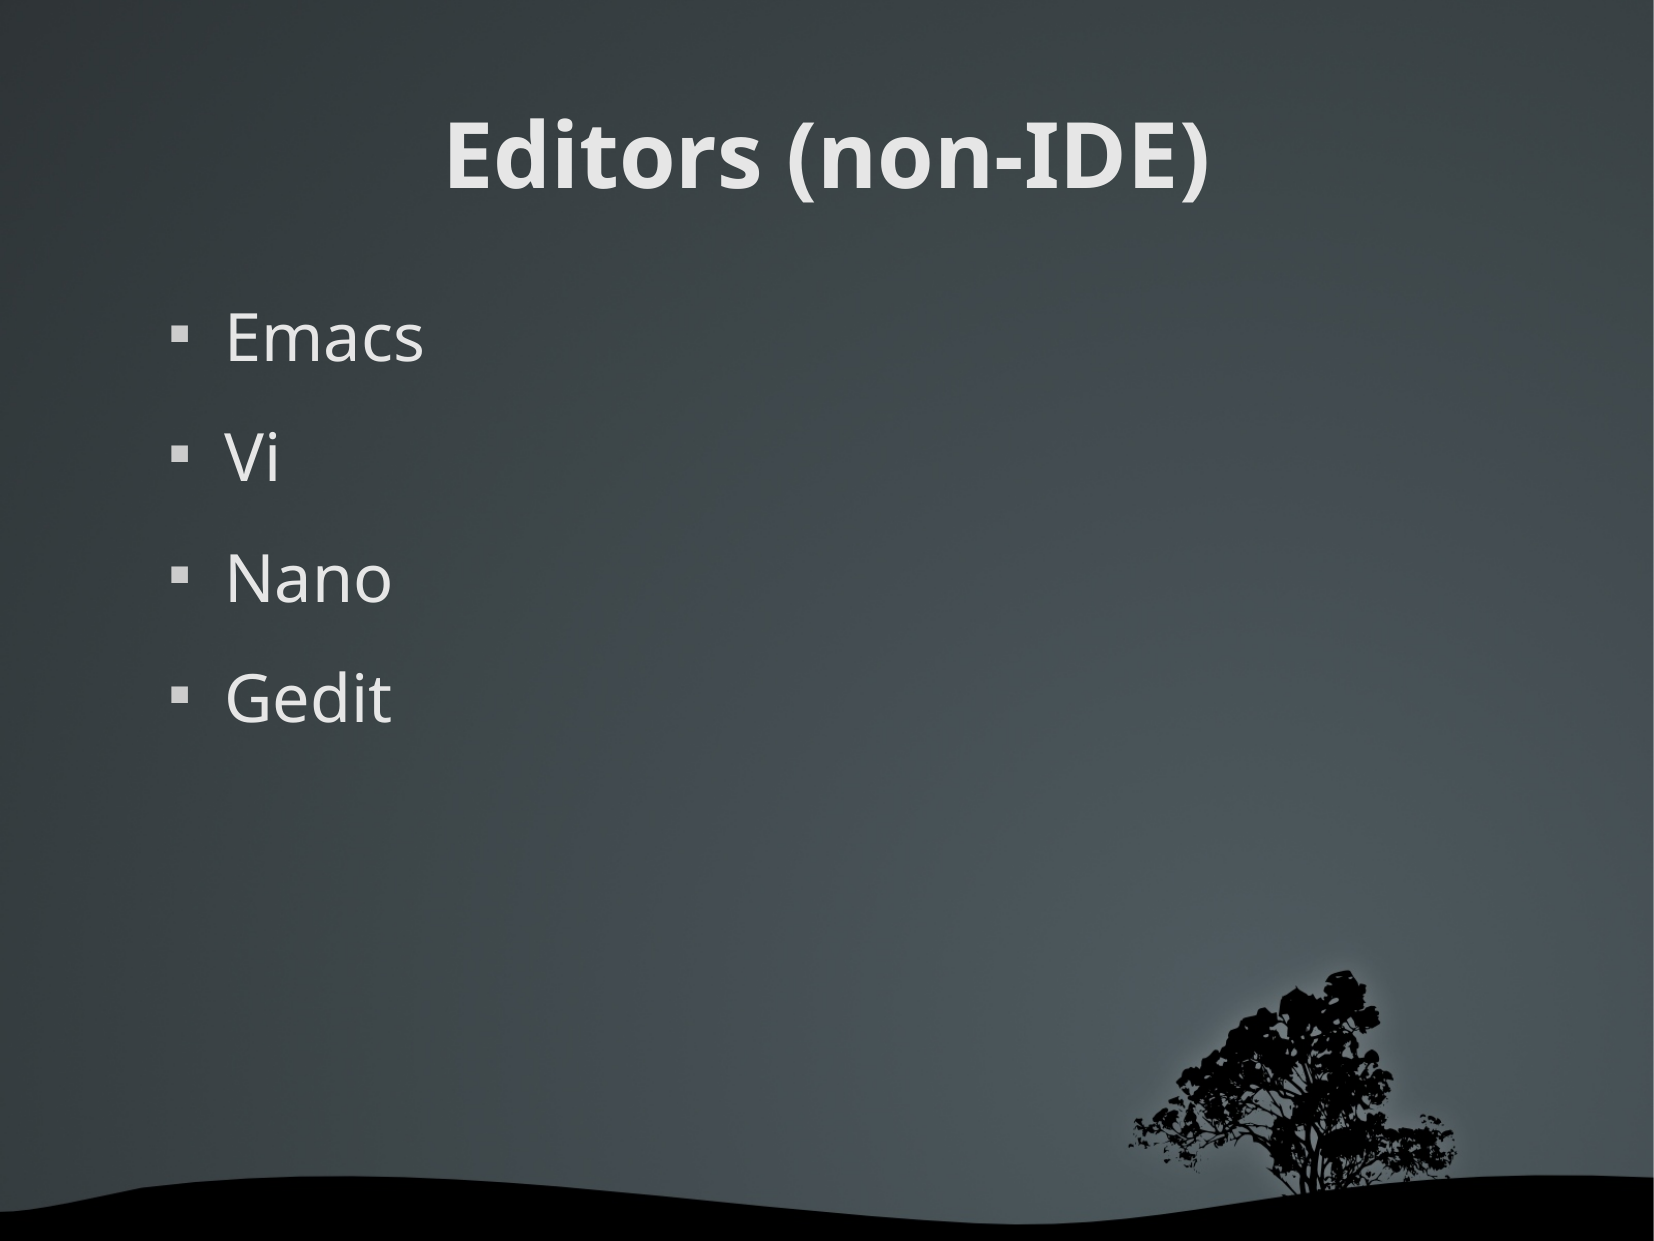

# Editors (non-IDE)
Emacs
Vi
Nano
Gedit